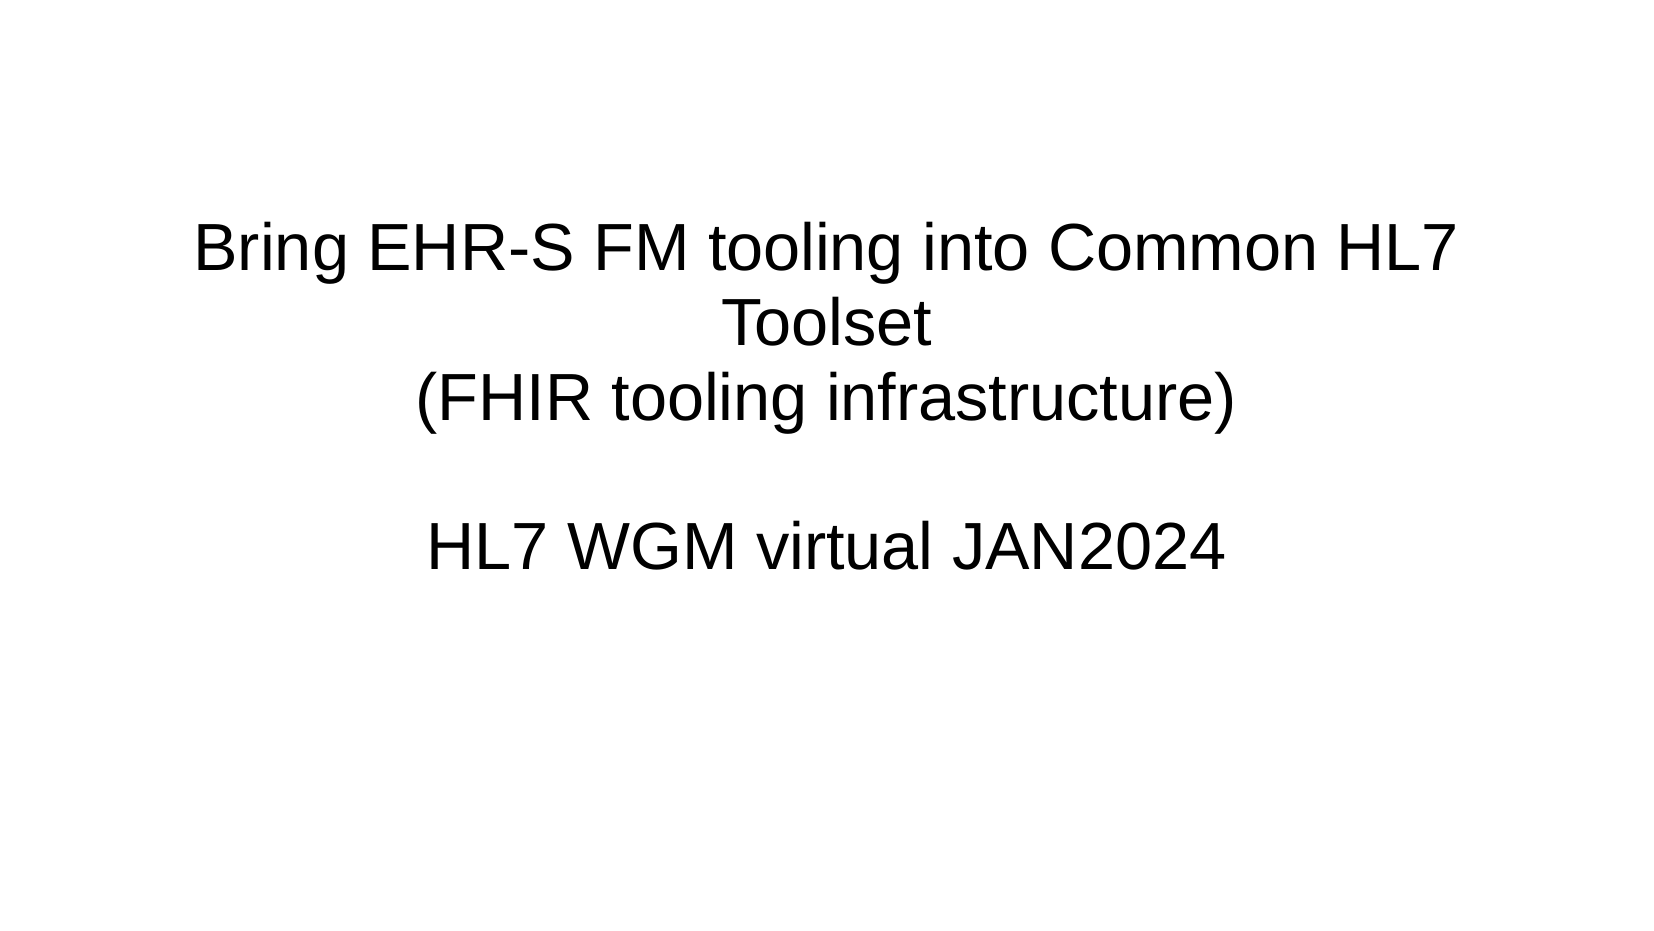

# Bring EHR-S FM tooling into Common HL7 Toolset
(FHIR tooling infrastructure)
HL7 WGM virtual JAN2024